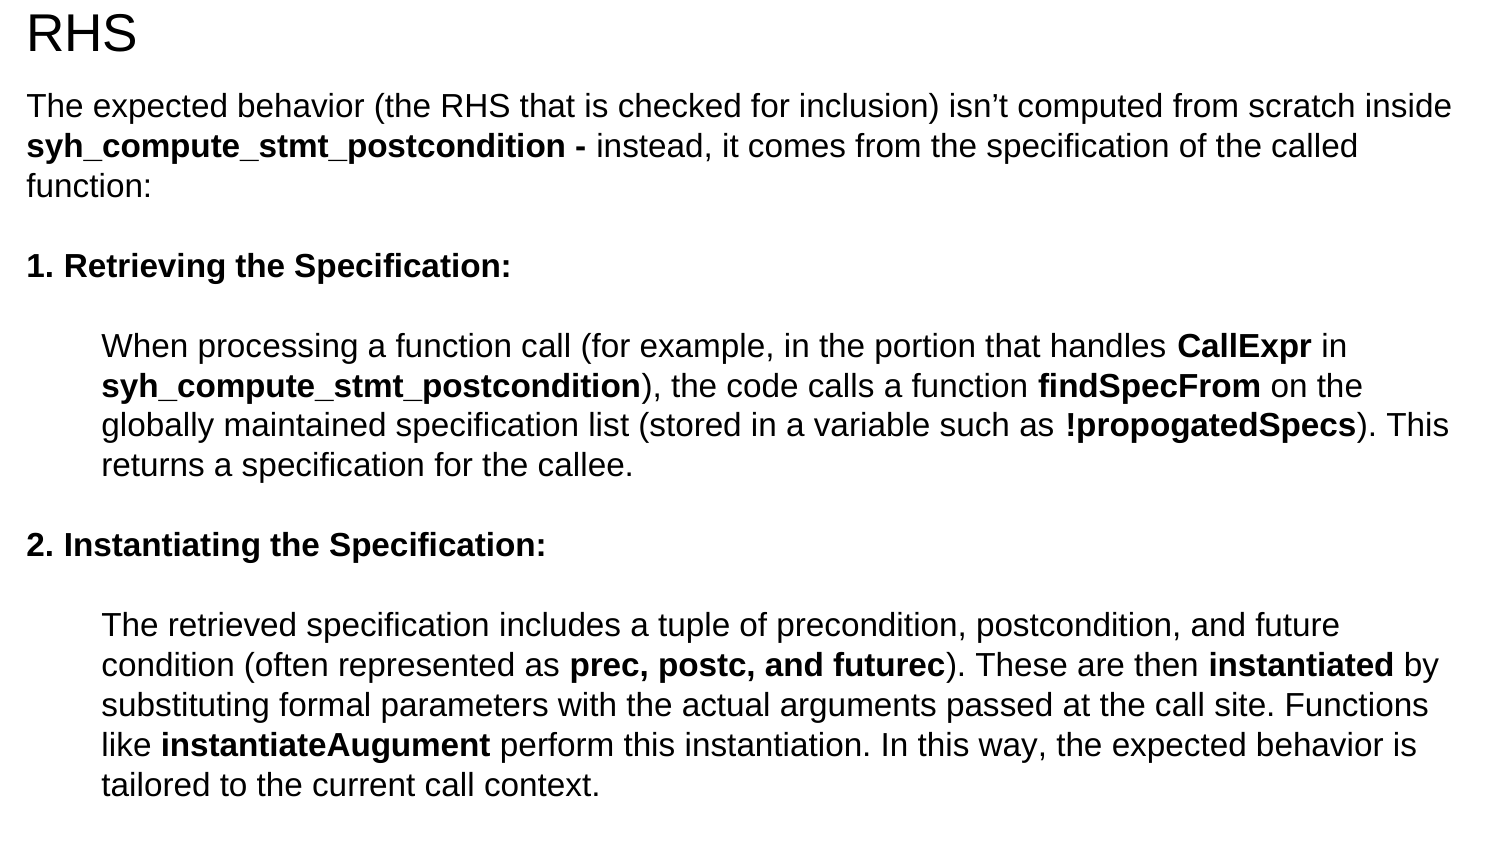

# RHS
The expected behavior (the RHS that is checked for inclusion) isn’t computed from scratch inside syh_compute_stmt_postcondition - instead, it comes from the specification of the called function:
Retrieving the Specification:
When processing a function call (for example, in the portion that handles CallExpr in syh_compute_stmt_postcondition), the code calls a function findSpecFrom on the globally maintained specification list (stored in a variable such as !propogatedSpecs). This returns a specification for the callee.
Instantiating the Specification:
The retrieved specification includes a tuple of precondition, postcondition, and future condition (often represented as prec, postc, and futurec). These are then instantiated by substituting formal parameters with the actual arguments passed at the call site. Functions like instantiateAugument perform this instantiation. In this way, the expected behavior is tailored to the current call context.